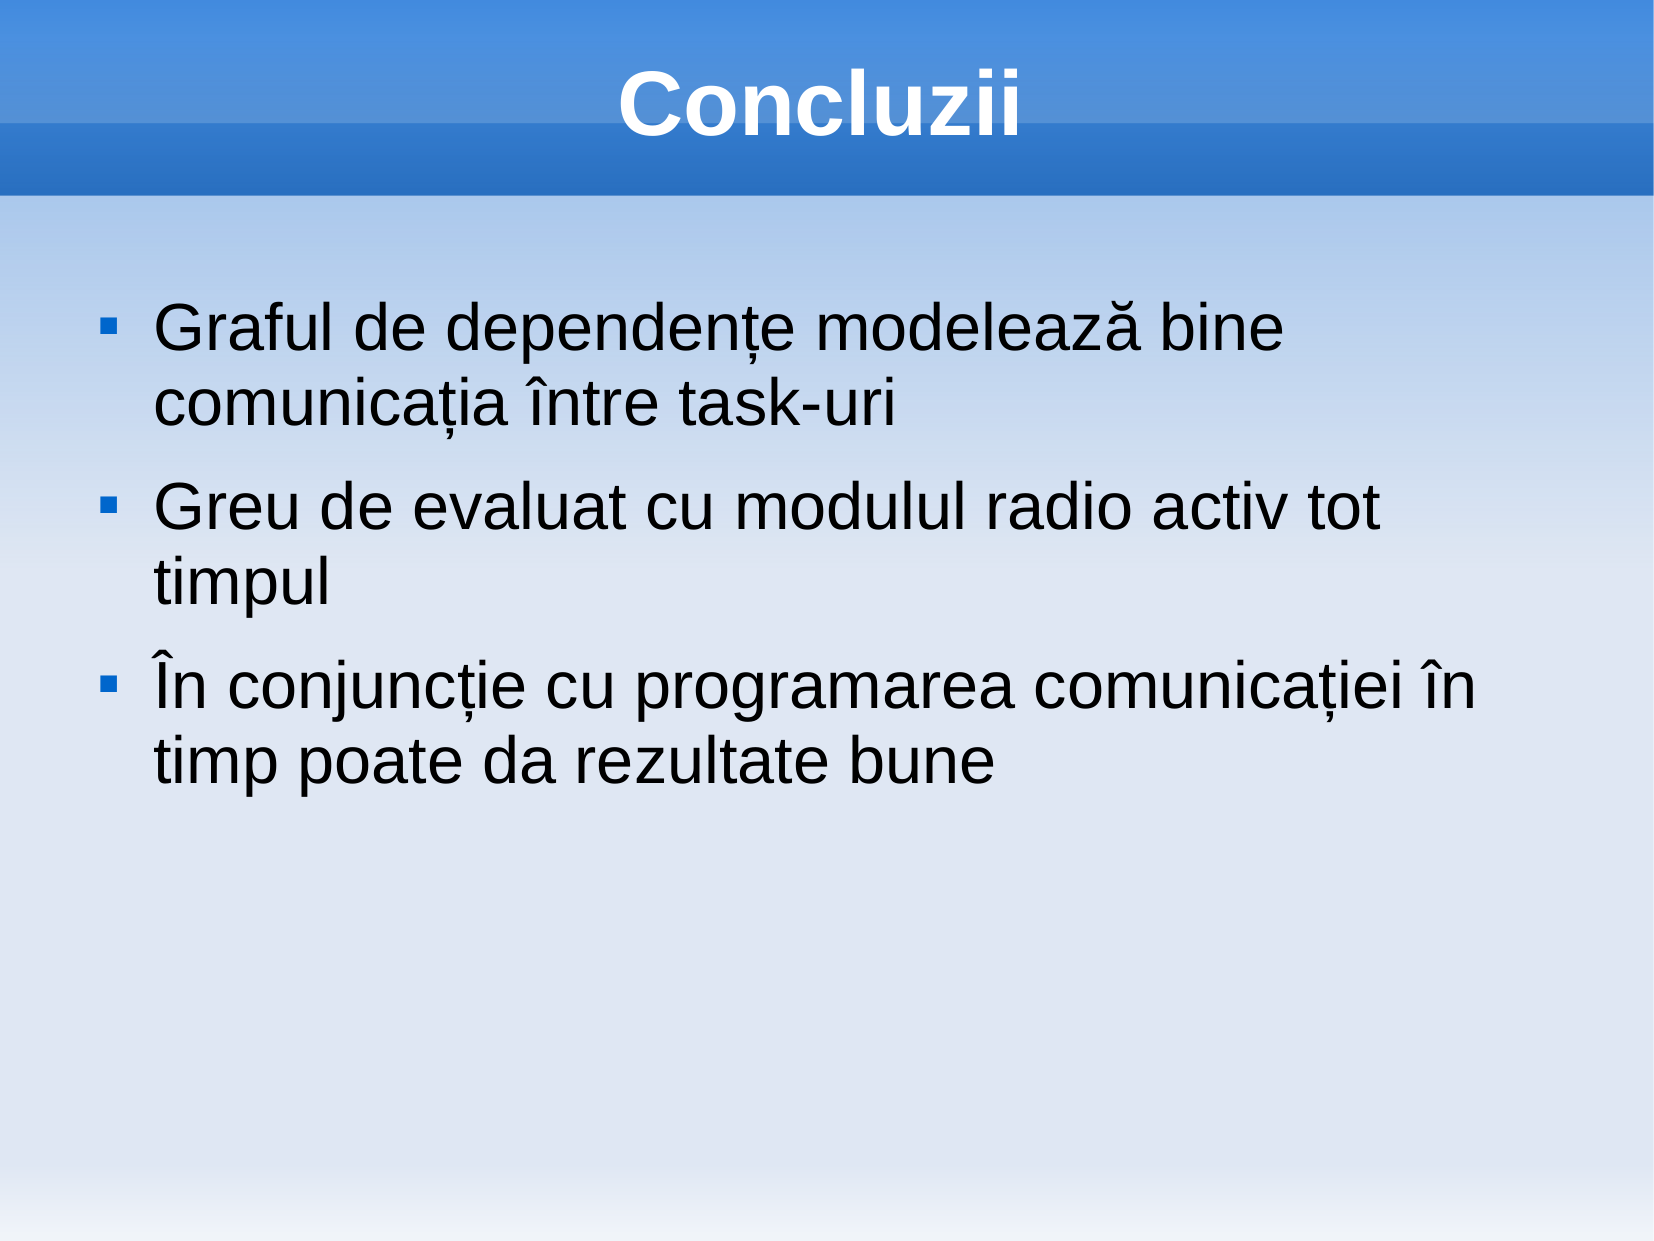

# Concluzii
Graful de dependențe modelează bine comunicația între task-uri
Greu de evaluat cu modulul radio activ tot timpul
În conjuncție cu programarea comunicației în timp poate da rezultate bune